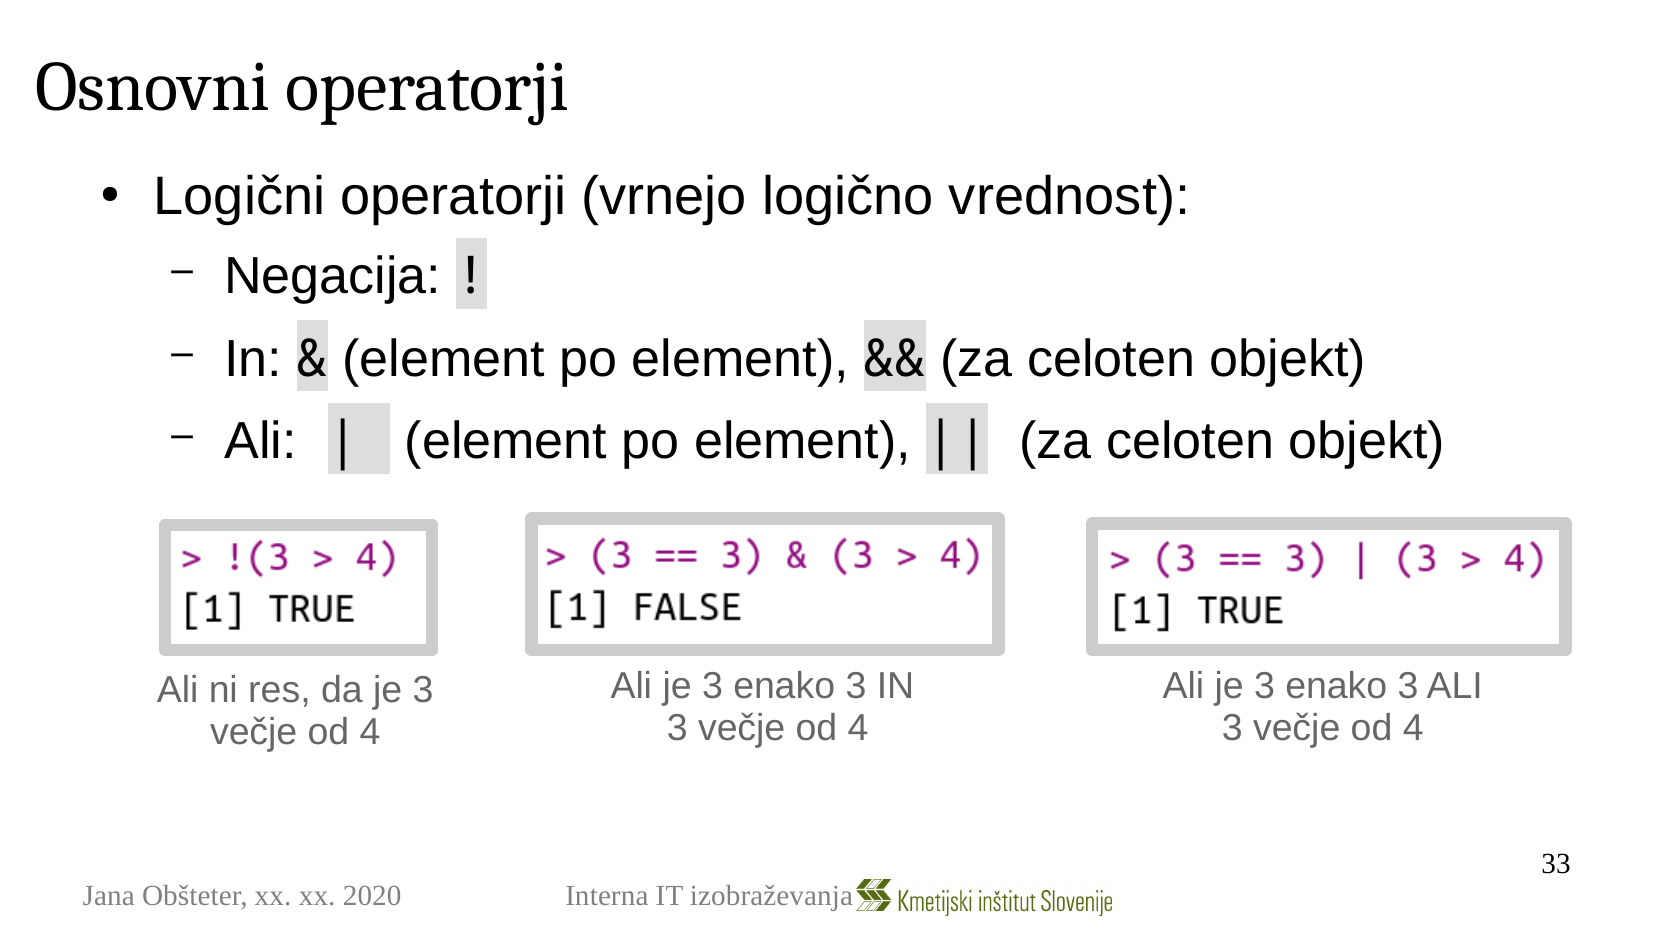

# Osnovni operatorji
Logični operatorji (vrnejo logično vrednost):
Negacija: !
In: & (element po element), && (za celoten objekt)
Ali: | (element po element), || (za celoten objekt)
Ali je 3 enako 3 IN
3 večje od 4
Ali je 3 enako 3 ALI
3 večje od 4
Ali ni res, da je 3 večje od 4
33